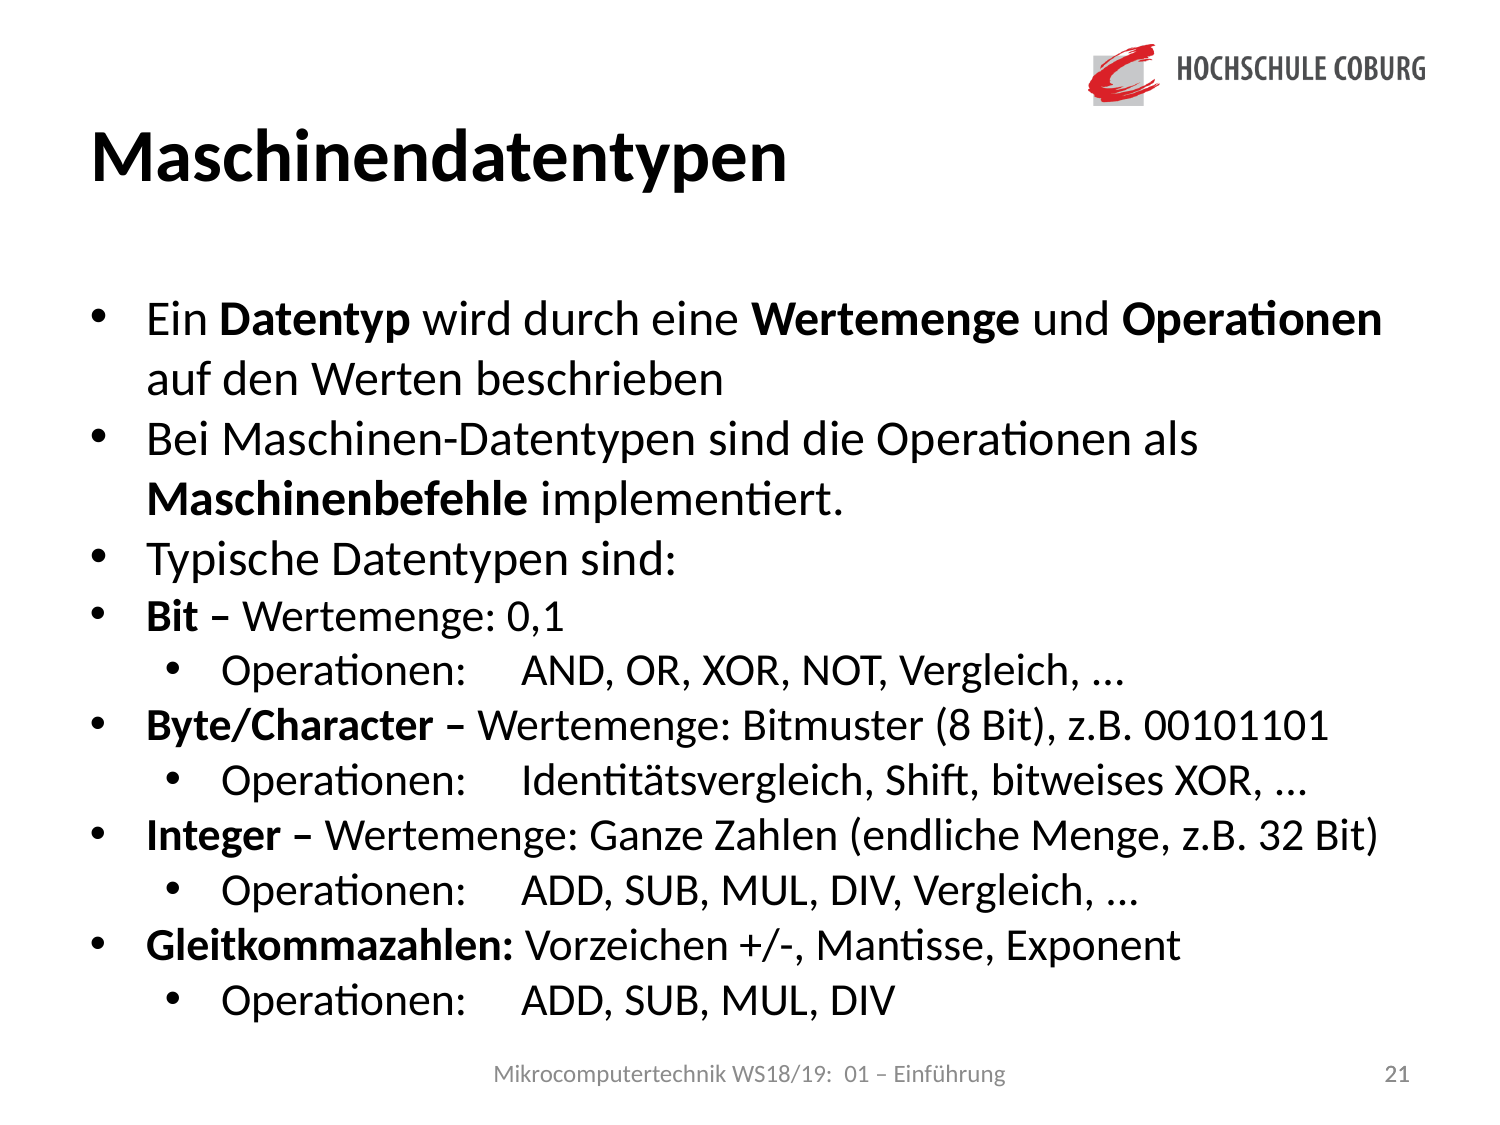

# Maschinendatentypen
Ein Datentyp wird durch eine Wertemenge und Operationen auf den Werten beschrieben
Bei Maschinen-Datentypen sind die Operationen als Maschinenbefehle implementiert.
Typische Datentypen sind:
Bit – Wertemenge: 0,1
Operationen: 	AND, OR, XOR, NOT, Vergleich, ...
Byte/Character – Wertemenge: Bitmuster (8 Bit), z.B. 00101101
Operationen: 	Identitätsvergleich, Shift, bitweises XOR, ...
Integer – Wertemenge: Ganze Zahlen (endliche Menge, z.B. 32 Bit)
Operationen: 	ADD, SUB, MUL, DIV, Vergleich, ...
Gleitkommazahlen: Vorzeichen +/-, Mantisse, Exponent
Operationen: 	ADD, SUB, MUL, DIV
MCT01: Einführung
21